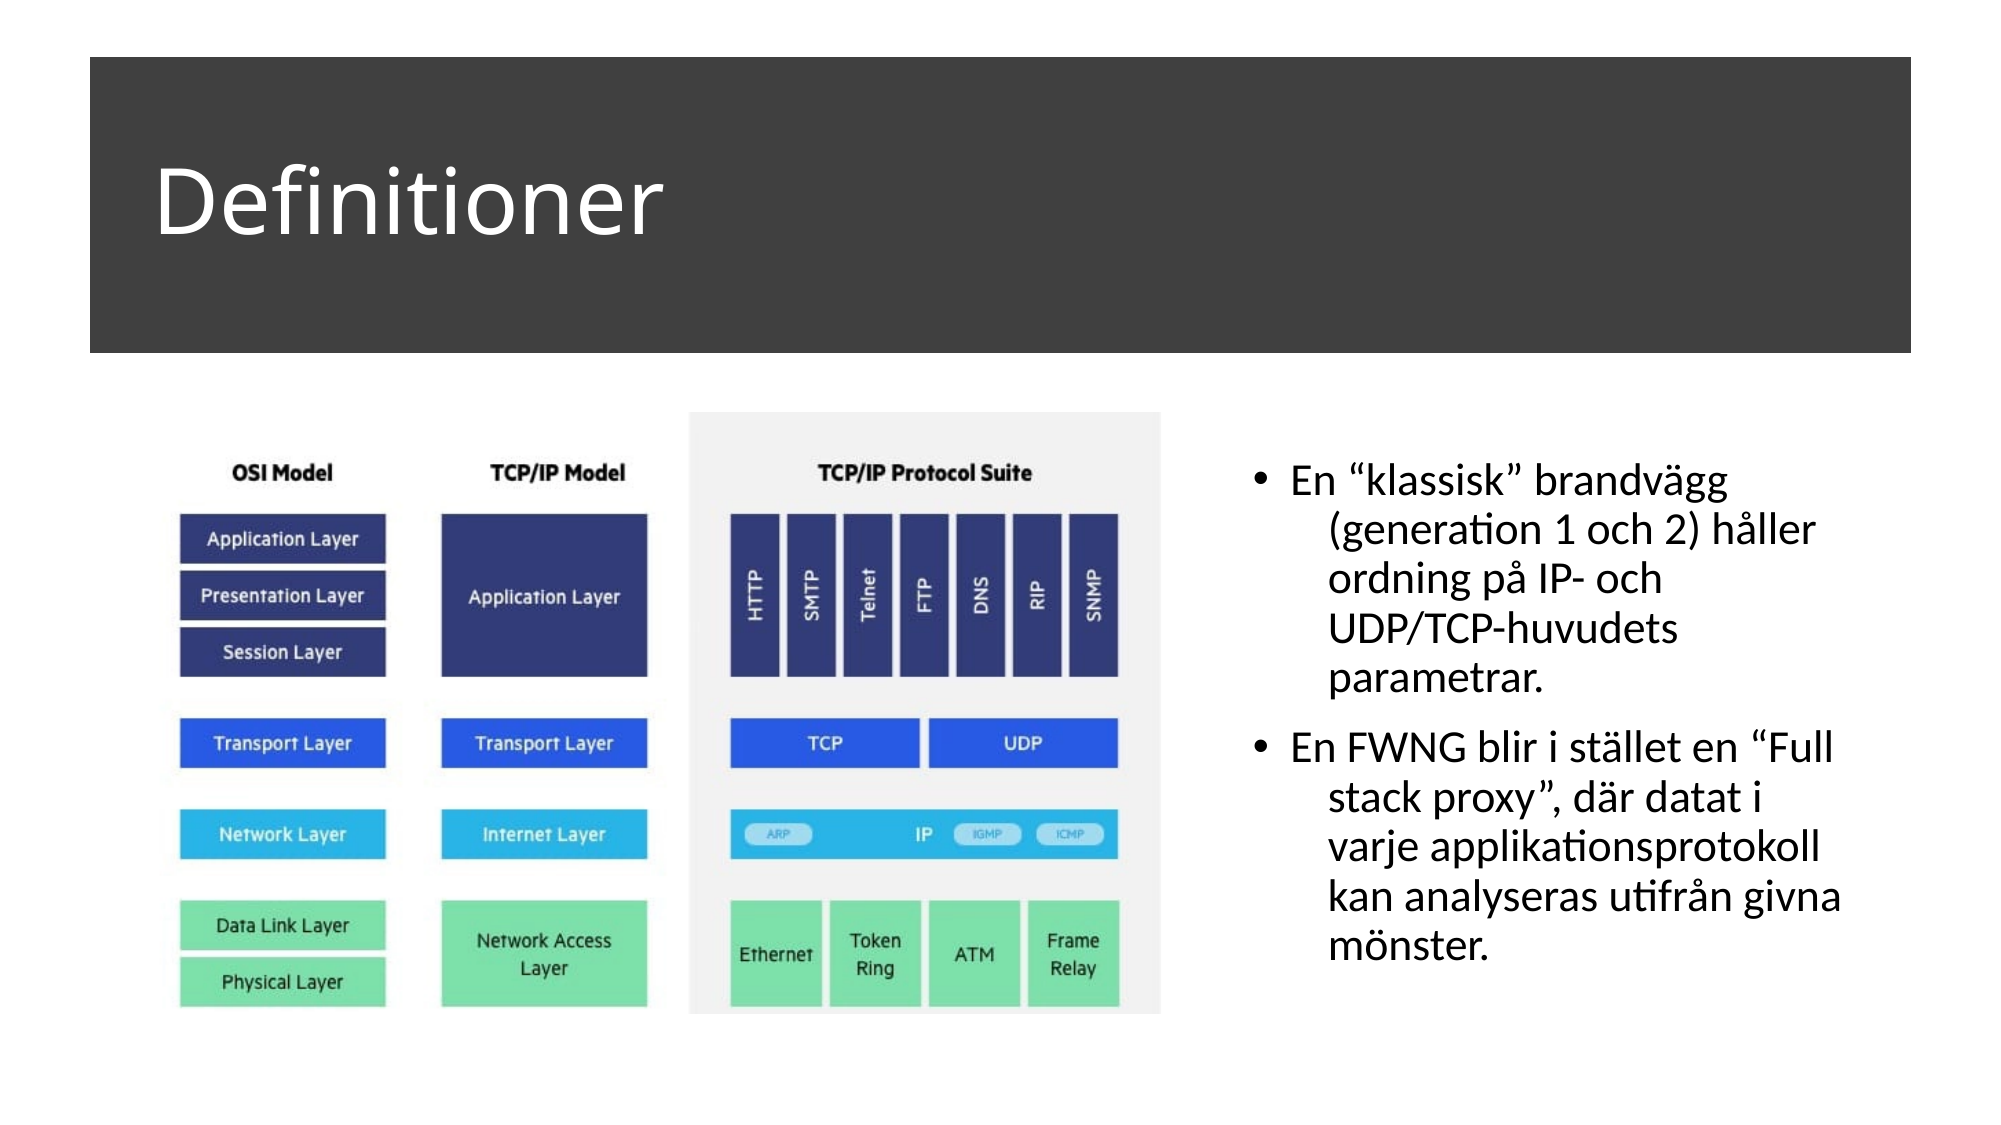

# Definitioner
En “klassisk” brandvägg (generation 1 och 2) håller ordning på IP- och UDP/TCP-huvudets parametrar.
En FWNG blir i stället en “Full stack proxy”, där datat i varje applikationsprotokoll kan analyseras utifrån givna mönster.